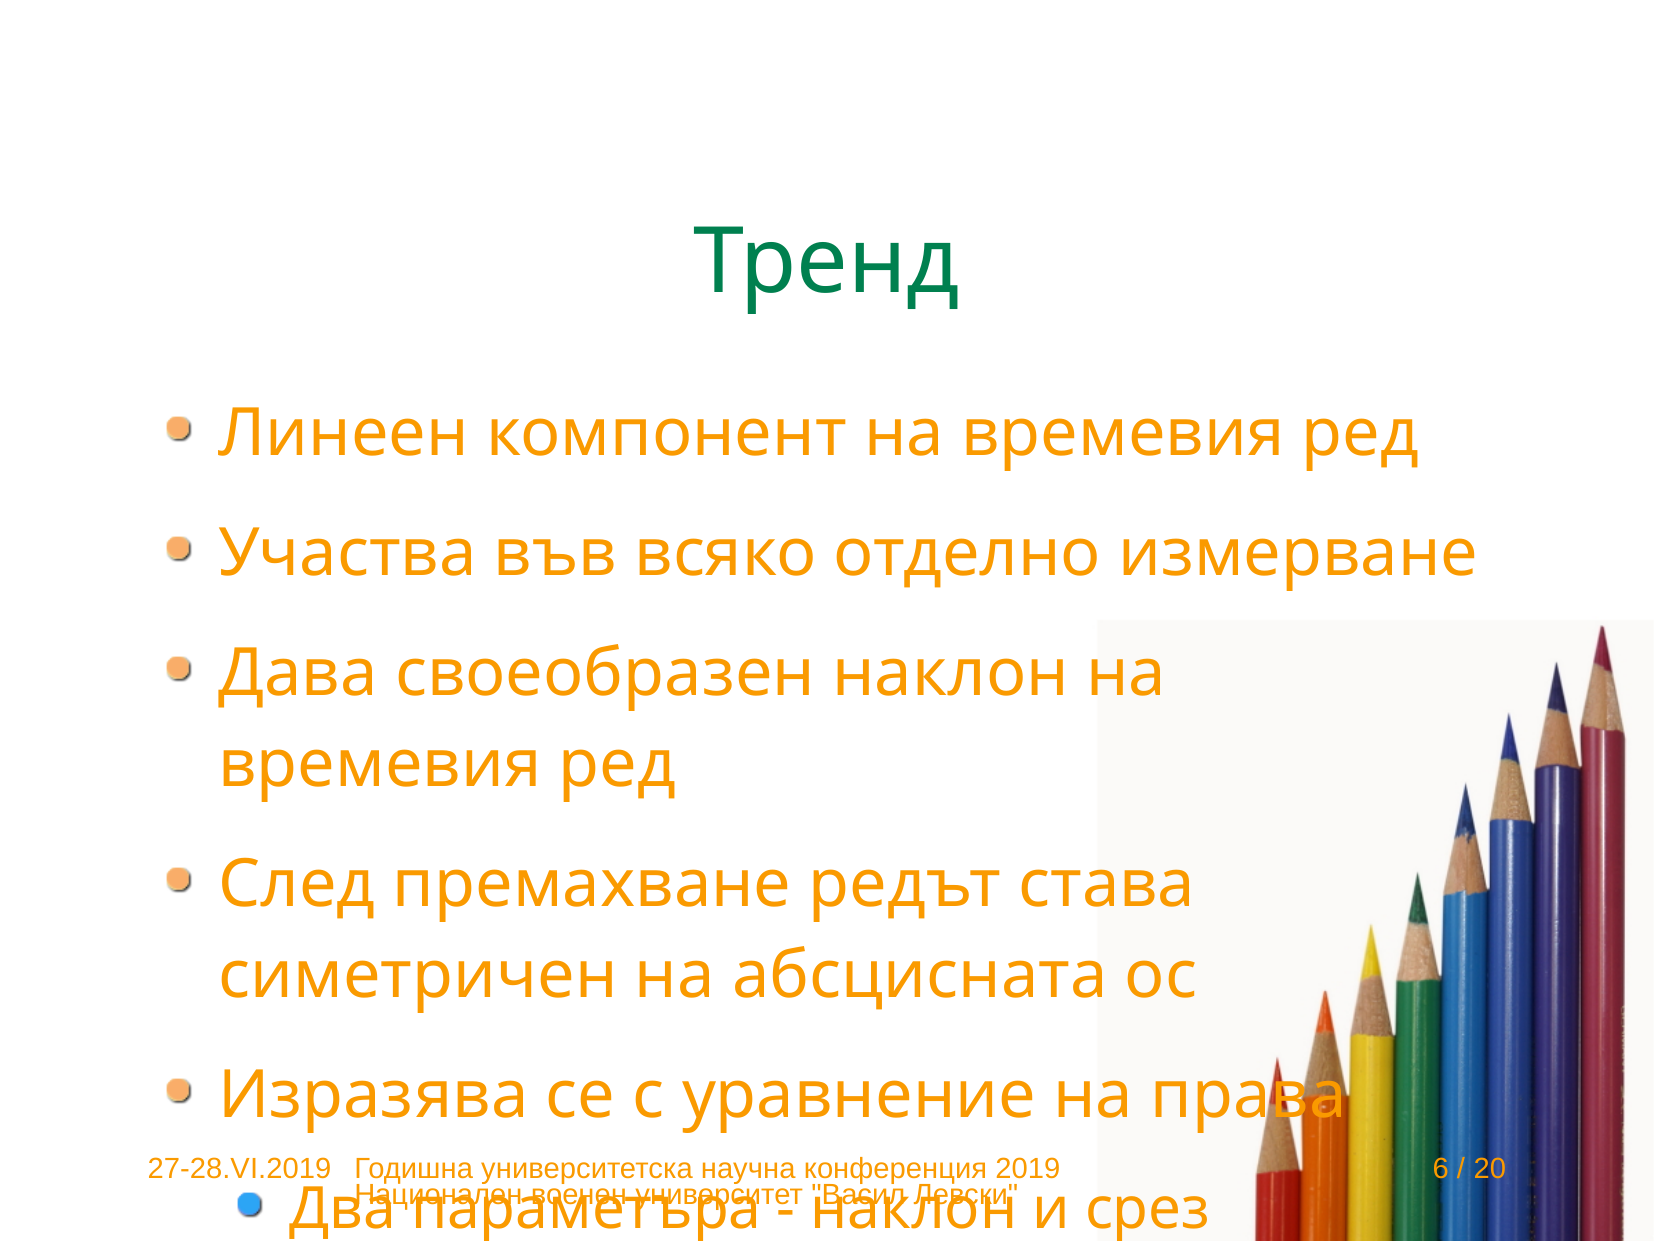

# Тренд
Линеен компонент на времевия ред
Участва във всяко отделно измерване
Дава своеобразен наклон на времевия ред
След премахване редът става симетричен на абсцисната ос
Изразява се с уравнение на права
Два параметъра - наклон и срез
27-28.VI.2019
Годишна университетска научна конференция 2019 Национален военен университет "Васил Левски"
6